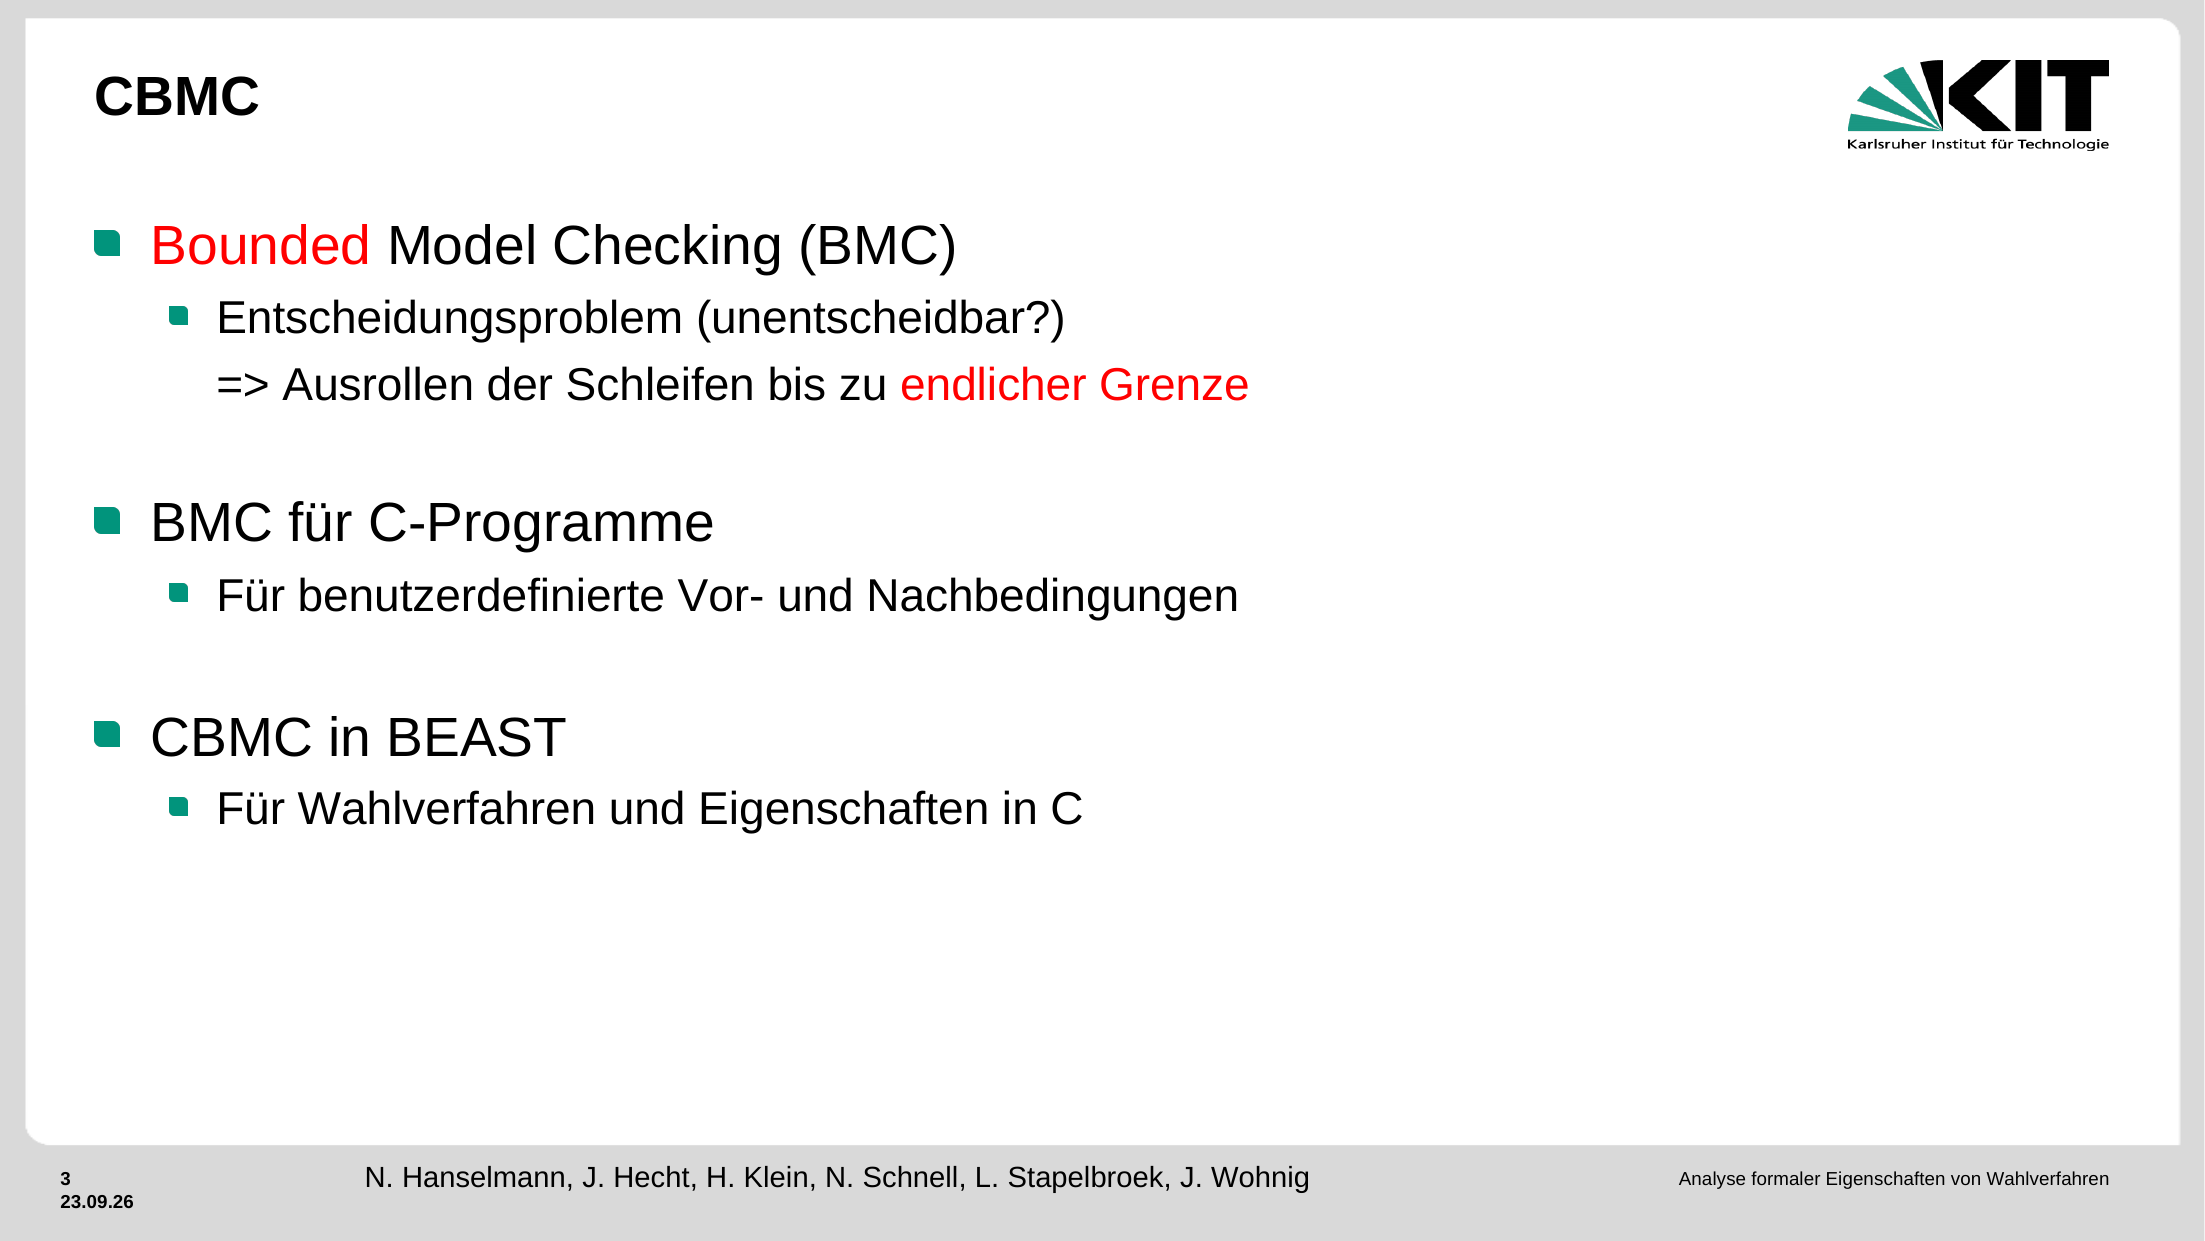

# CBMC
Bounded Model Checking (BMC)
Entscheidungsproblem (unentscheidbar?)
=> Ausrollen der Schleifen bis zu endlicher Grenze
BMC für C-Programme
Für benutzerdefinierte Vor- und Nachbedingungen
CBMC in BEAST
Für Wahlverfahren und Eigenschaften in C
Prof. Max Mustermann – Präsentationstitel